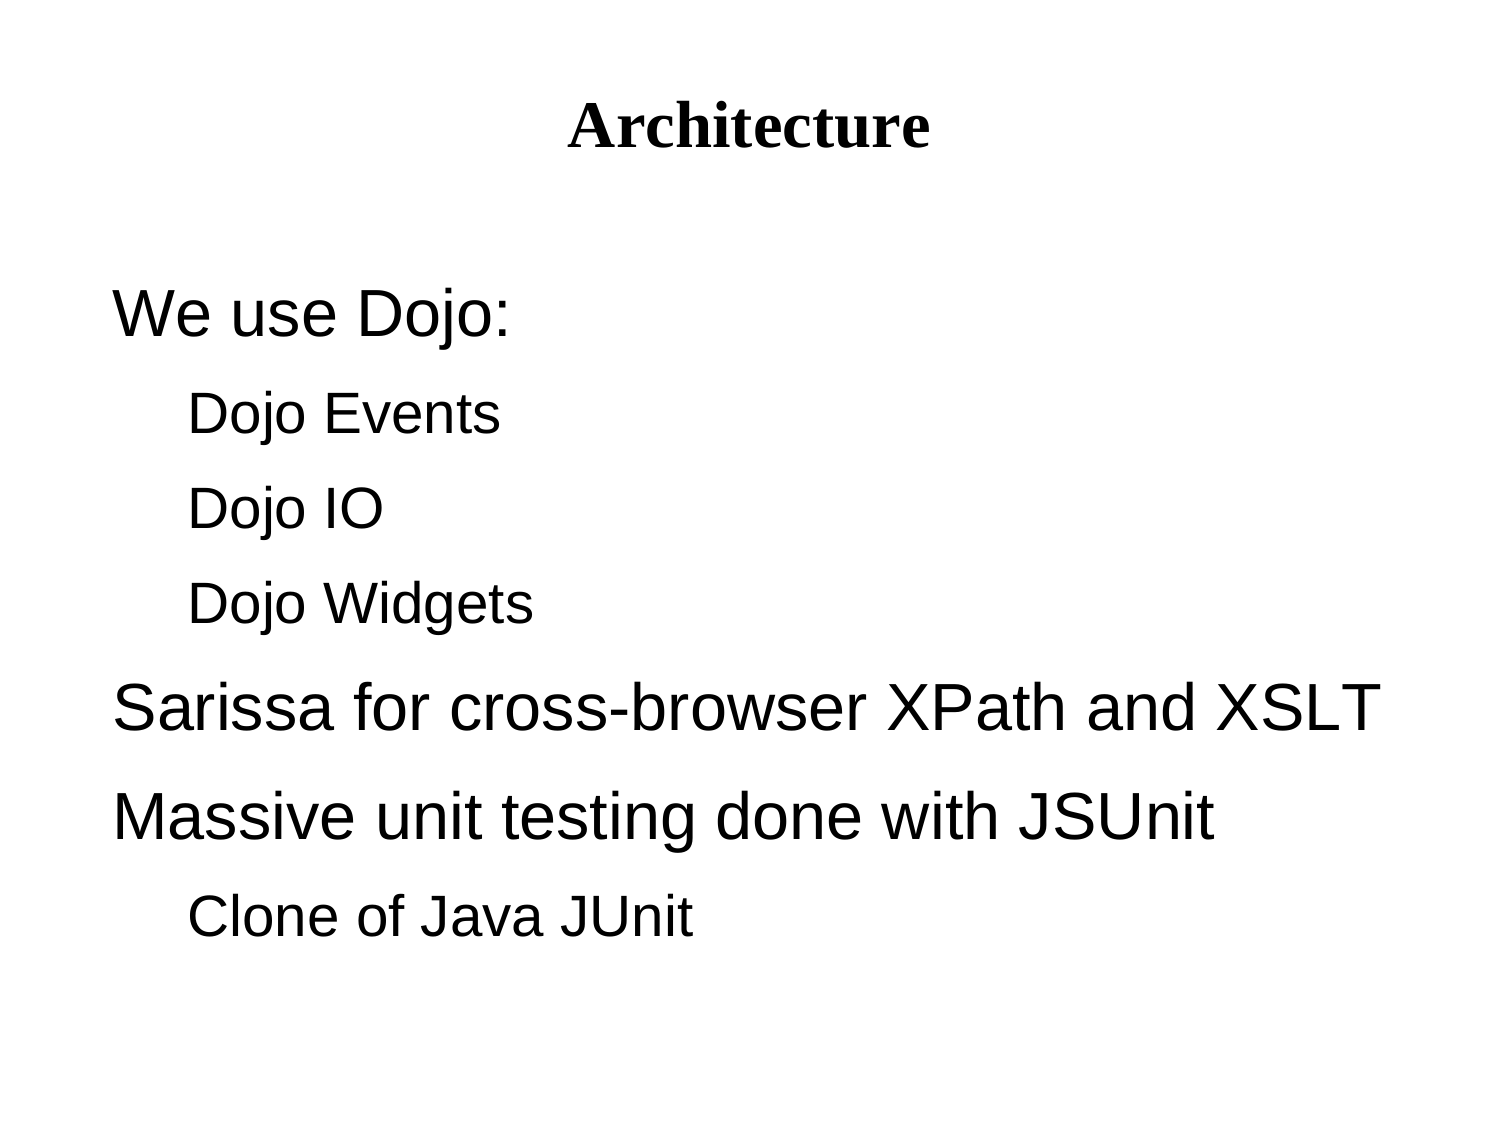

# Architecture
We use Dojo:
Dojo Events
Dojo IO
Dojo Widgets
Sarissa for cross-browser XPath and XSLT
Massive unit testing done with JSUnit
Clone of Java JUnit